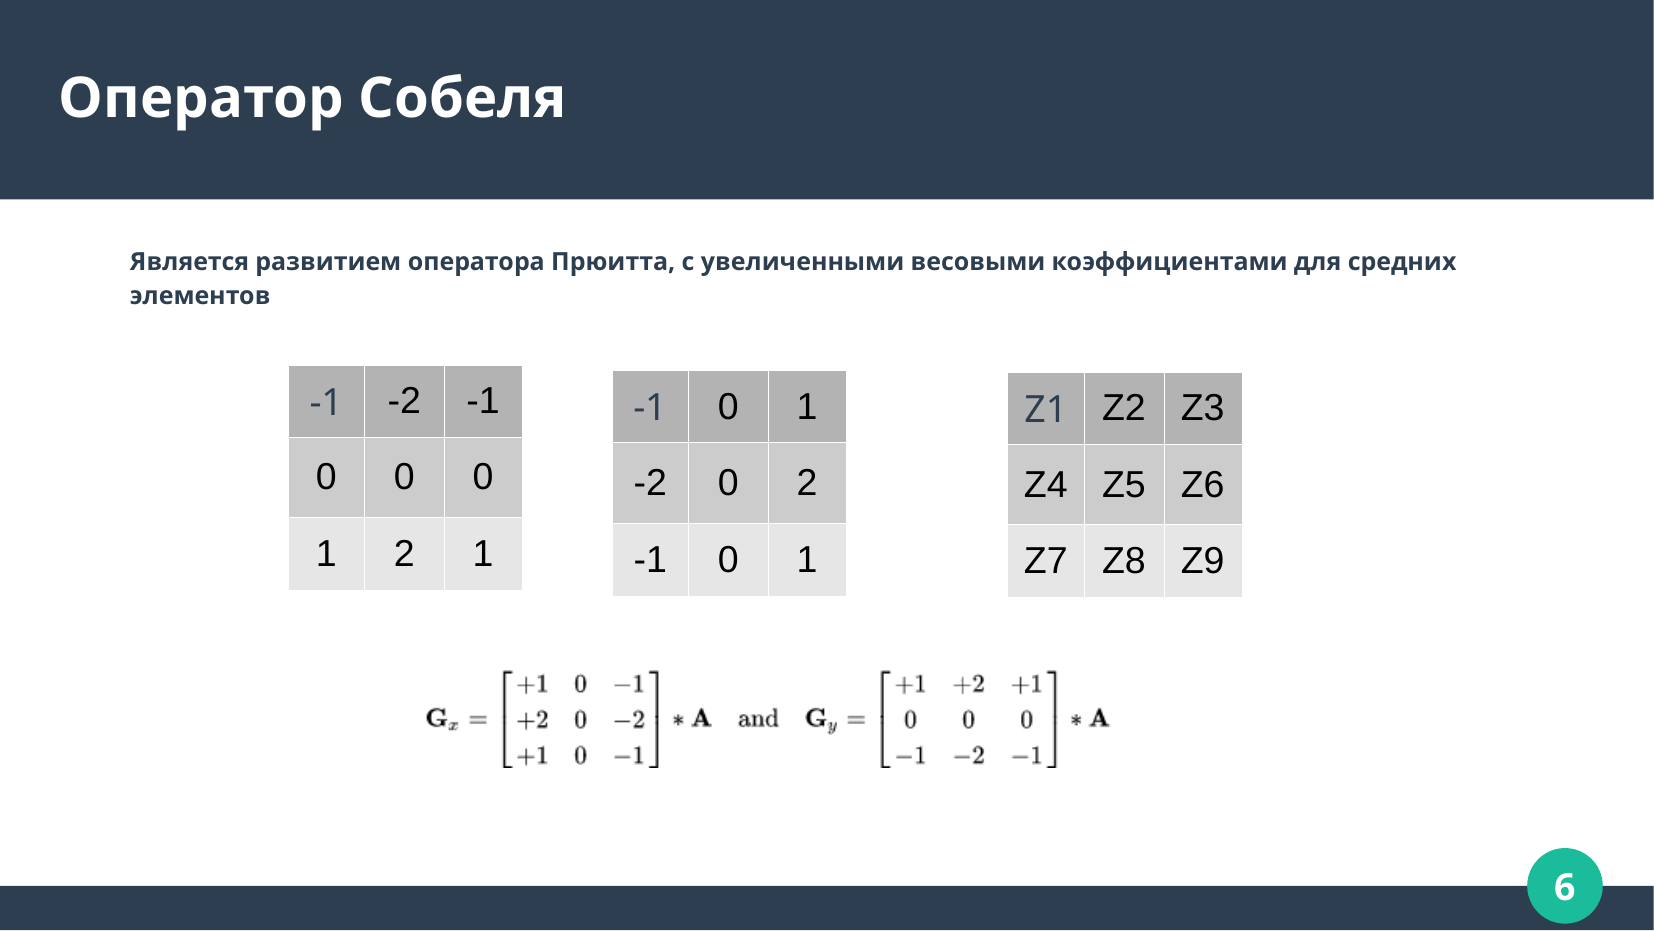

# Оператор Собеля
Является развитием оператора Прюитта, с увеличенными весовыми коэффициентами для средних элементов
| -1 | -2 | -1 |
| --- | --- | --- |
| 0 | 0 | 0 |
| 1 | 2 | 1 |
| -1 | 0 | 1 |
| --- | --- | --- |
| -2 | 0 | 2 |
| -1 | 0 | 1 |
| Z1 | Z2 | Z3 |
| --- | --- | --- |
| Z4 | Z5 | Z6 |
| Z7 | Z8 | Z9 |